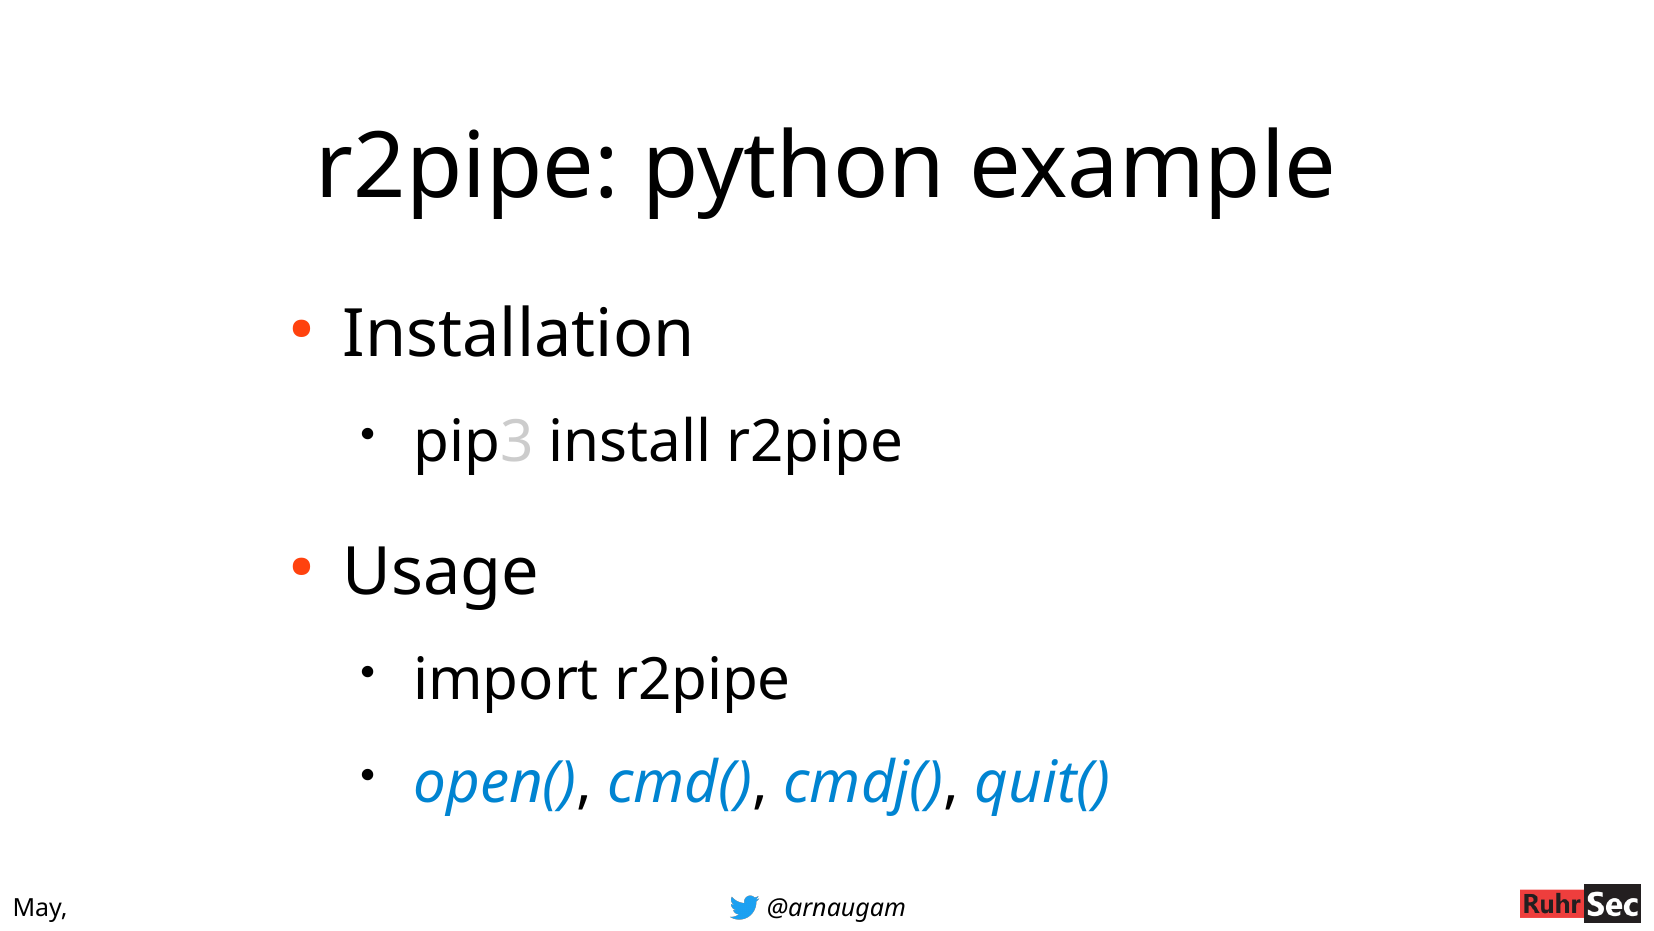

# r2pipe: python example
Installation
pip3 install r2pipe
Usage
import r2pipe
open(), cmd(), cmdj(), quit()